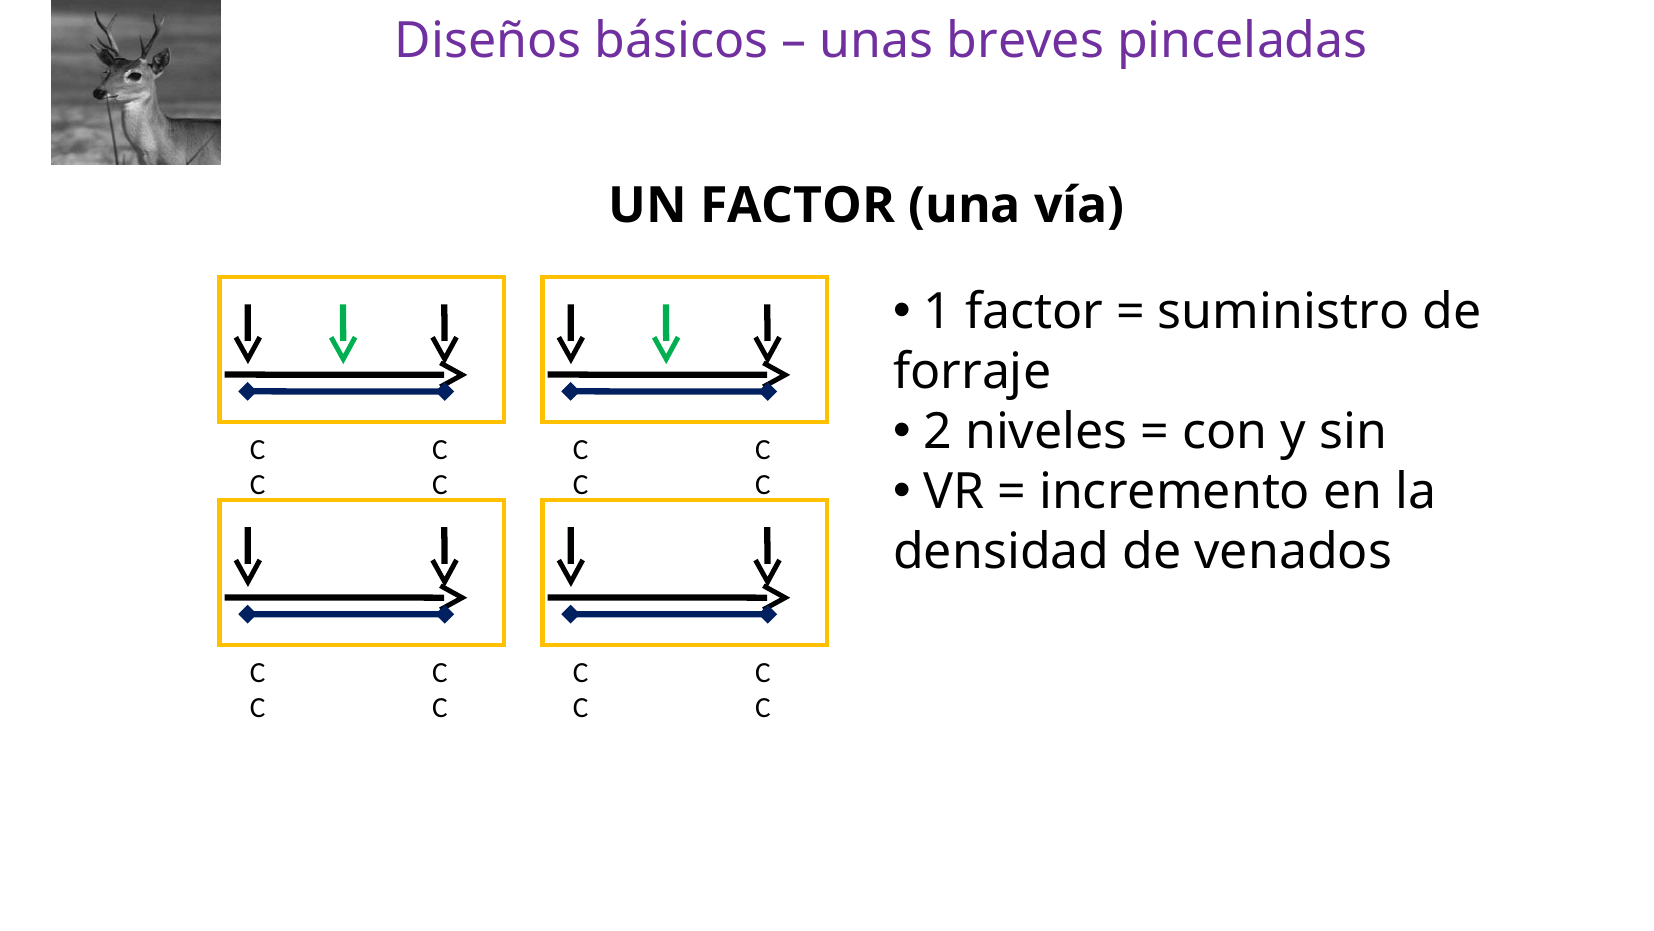

Diseños básicos – unas breves pinceladas
UN FACTOR (una vía)
 1 factor = suministro de forraje
 2 niveles = con y sin
 VR = incremento en la densidad de venados
C
C
C
C
C
C
C
C
C
C
C
C
C
C
C
C